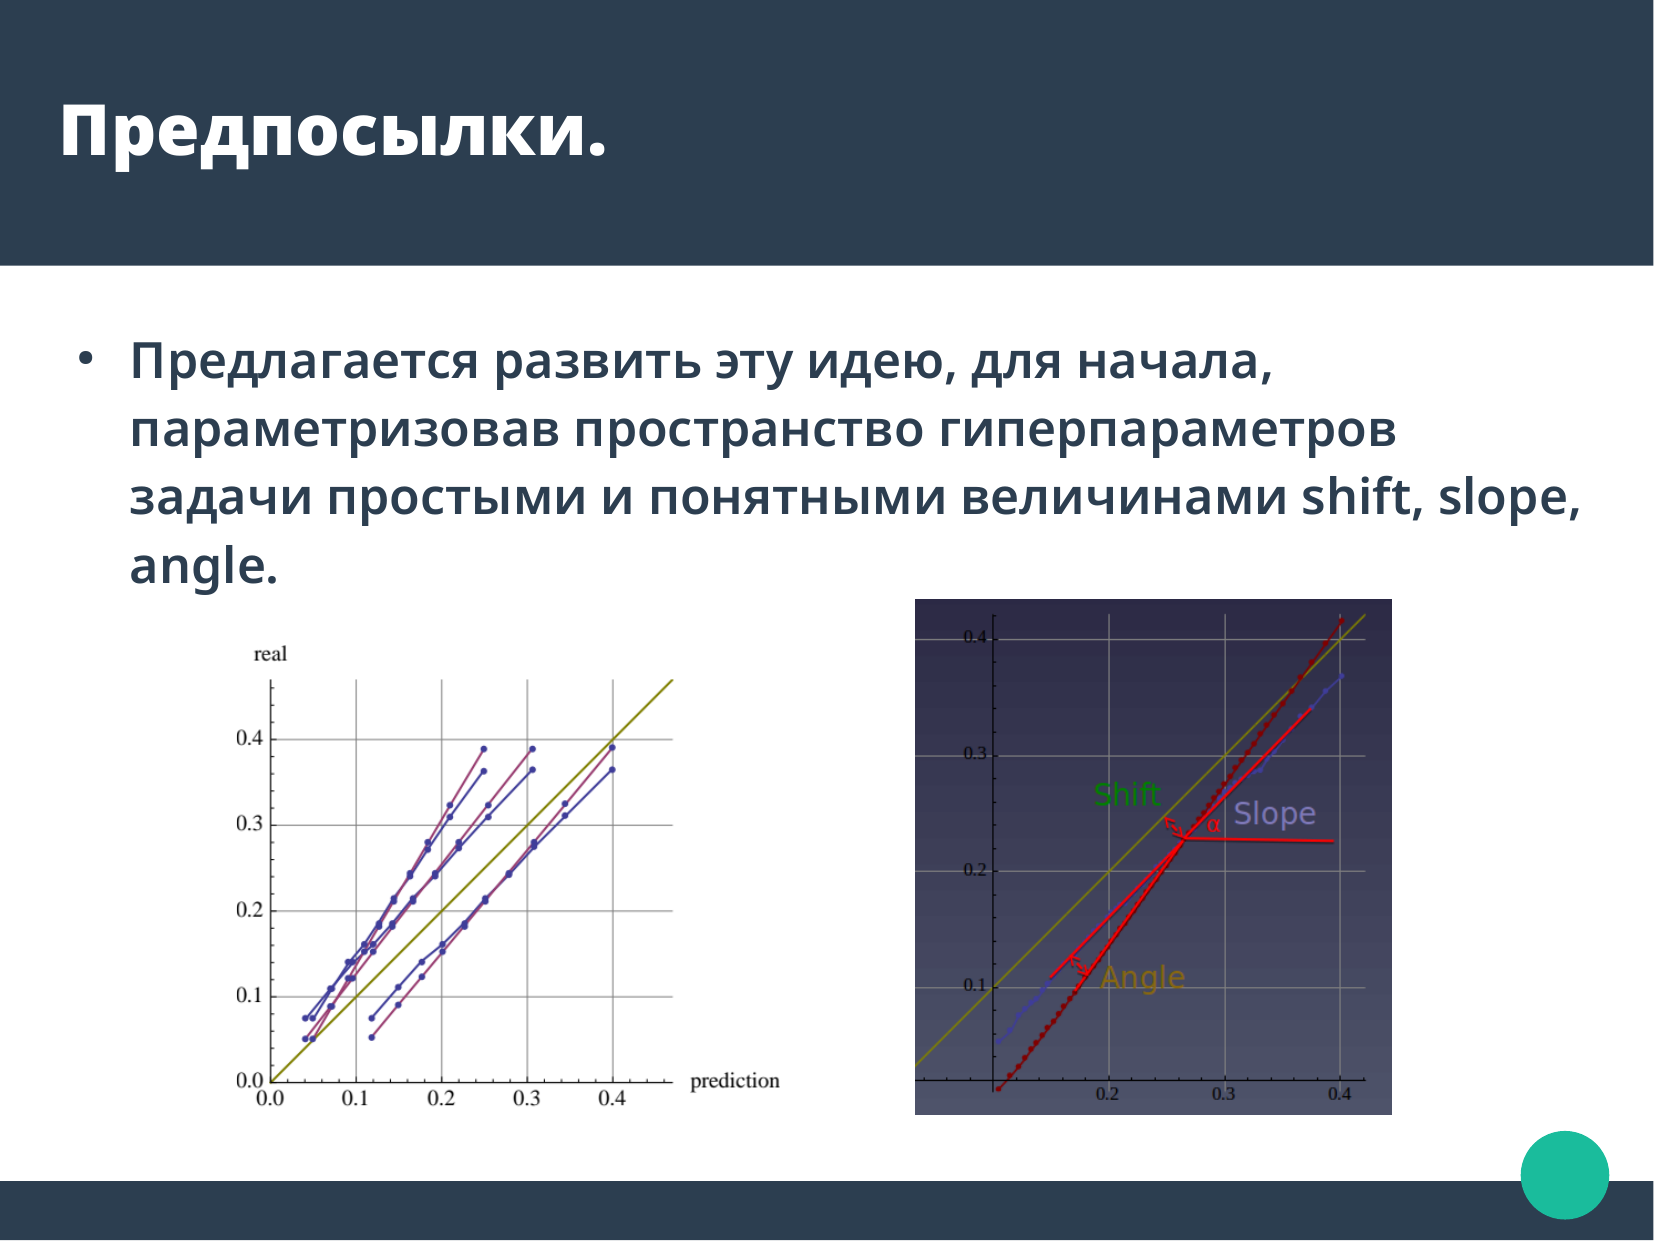

# Предпосылки.
Предлагается развить эту идею, для начала, параметризовав пространство гиперпараметров задачи простыми и понятными величинами shift, slope, angle.